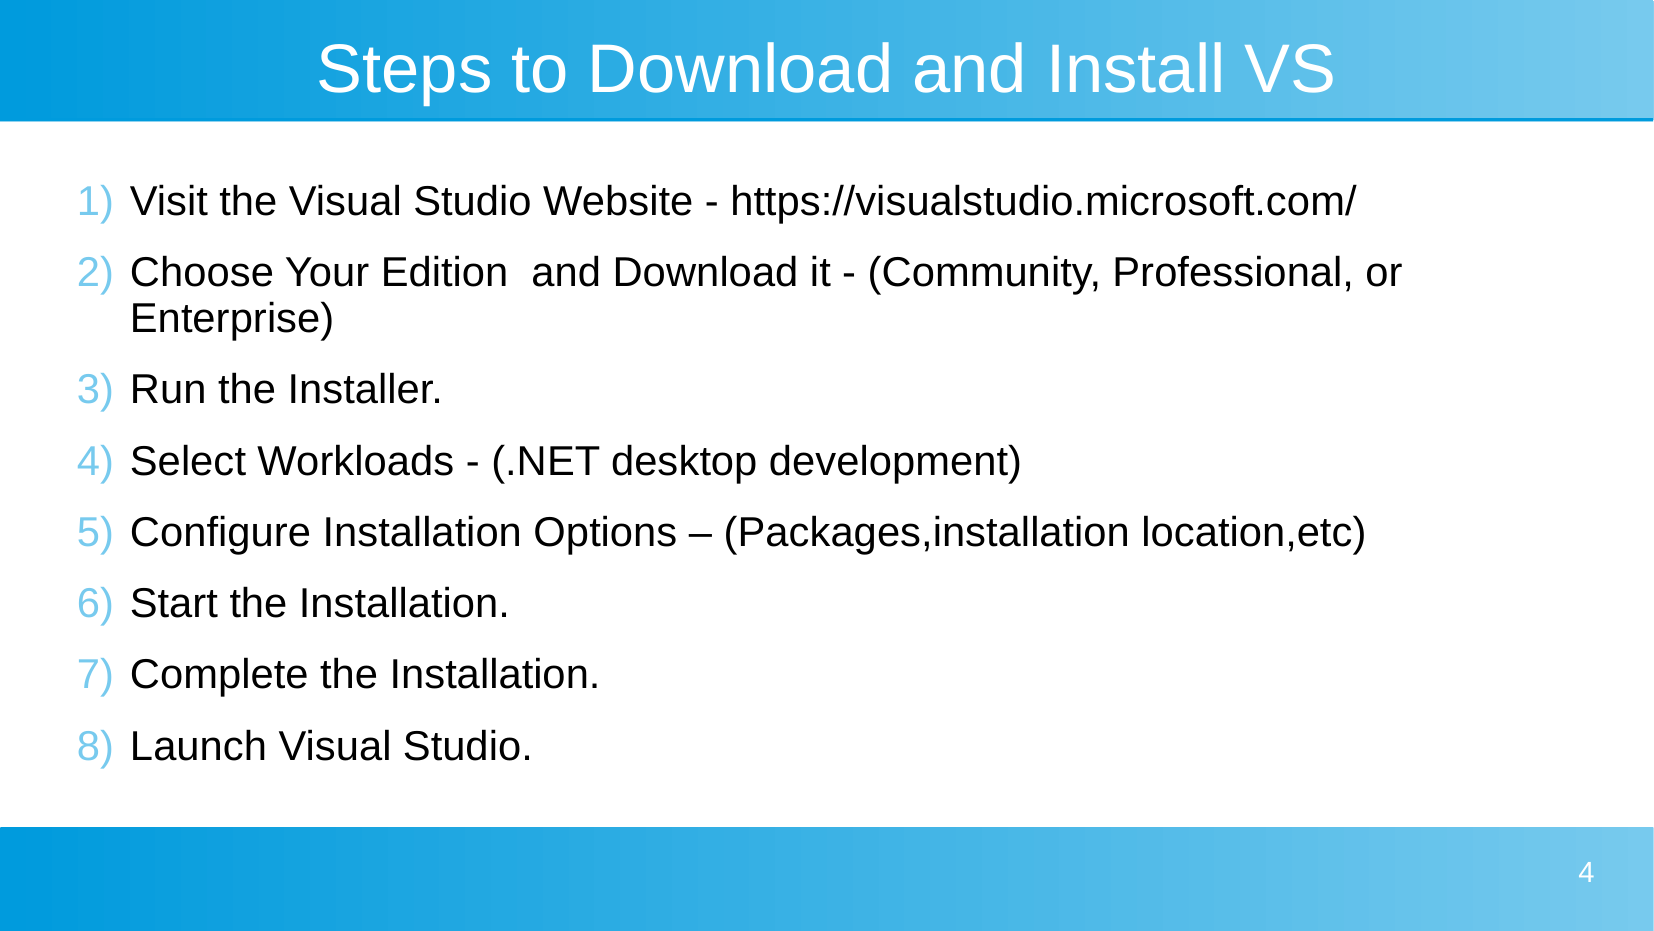

# Steps to Download and Install VS
Visit the Visual Studio Website - https://visualstudio.microsoft.com/
Choose Your Edition and Download it - (Community, Professional, or Enterprise)
Run the Installer.
Select Workloads - (.NET desktop development)
Configure Installation Options – (Packages,installation location,etc)
Start the Installation.
Complete the Installation.
Launch Visual Studio.
4